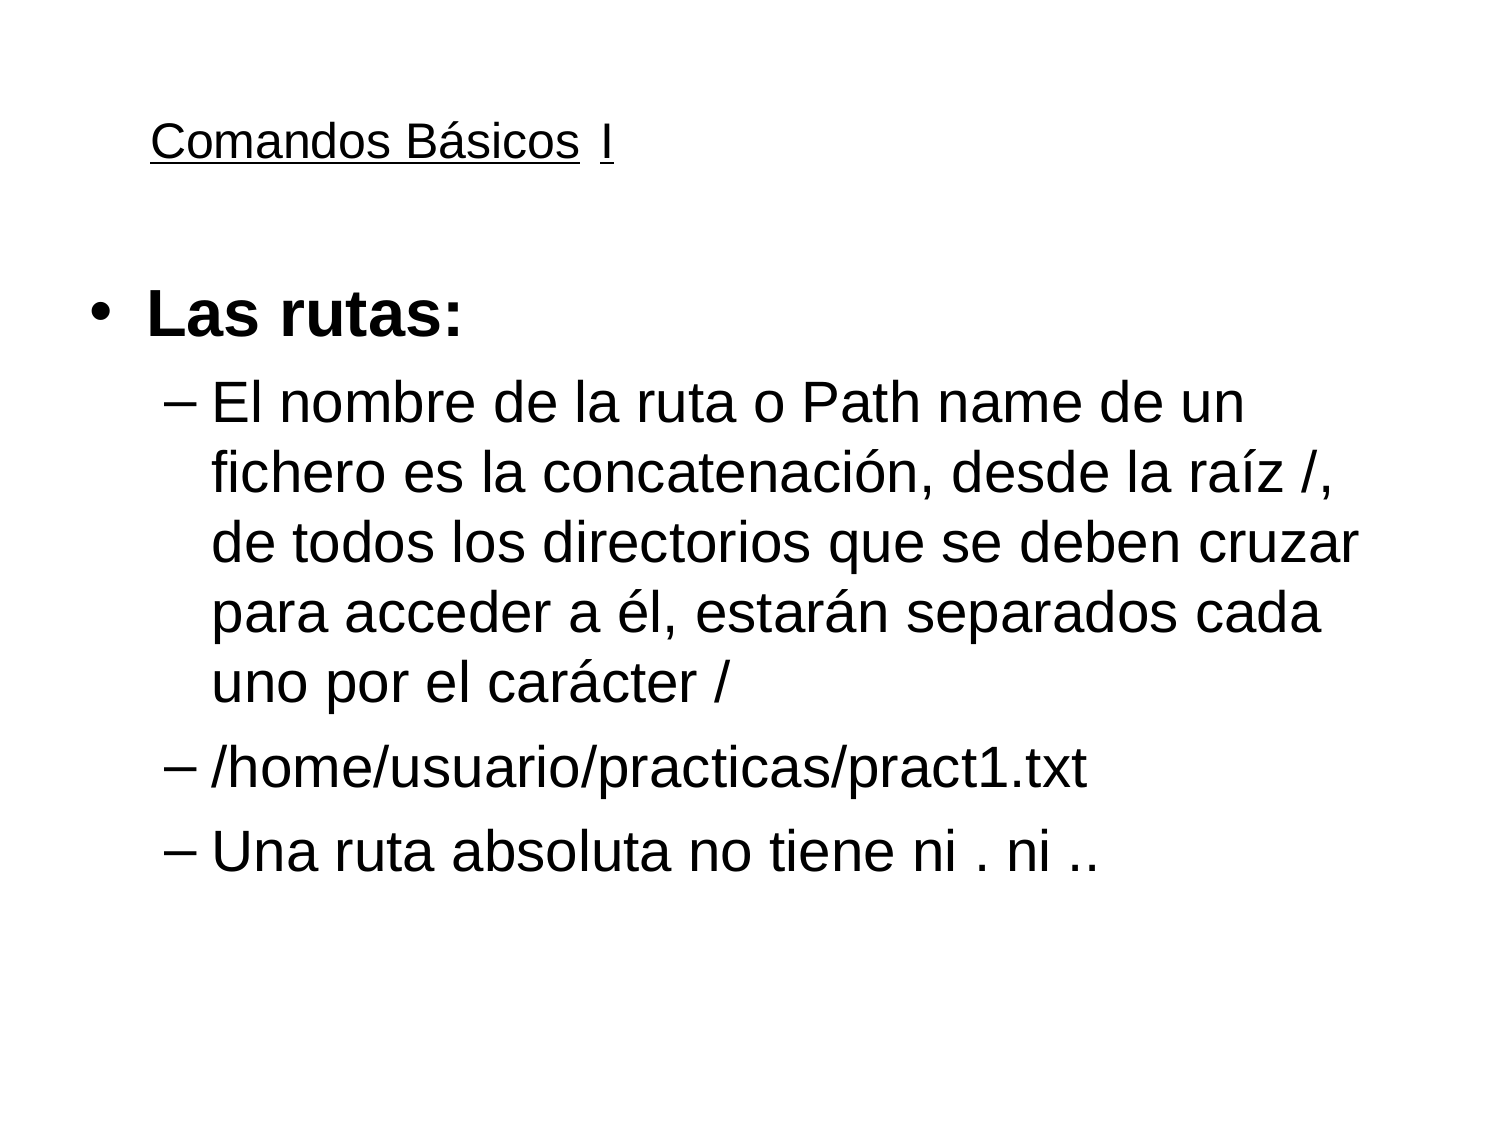

# Comandos Básicos	I
Las rutas:
El nombre de la ruta o Path name de un fichero es la concatenación, desde la raíz /, de todos los directorios que se deben cruzar para acceder a él, estarán separados cada uno por el carácter /
/home/usuario/practicas/pract1.txt
Una ruta absoluta no tiene ni . ni ..